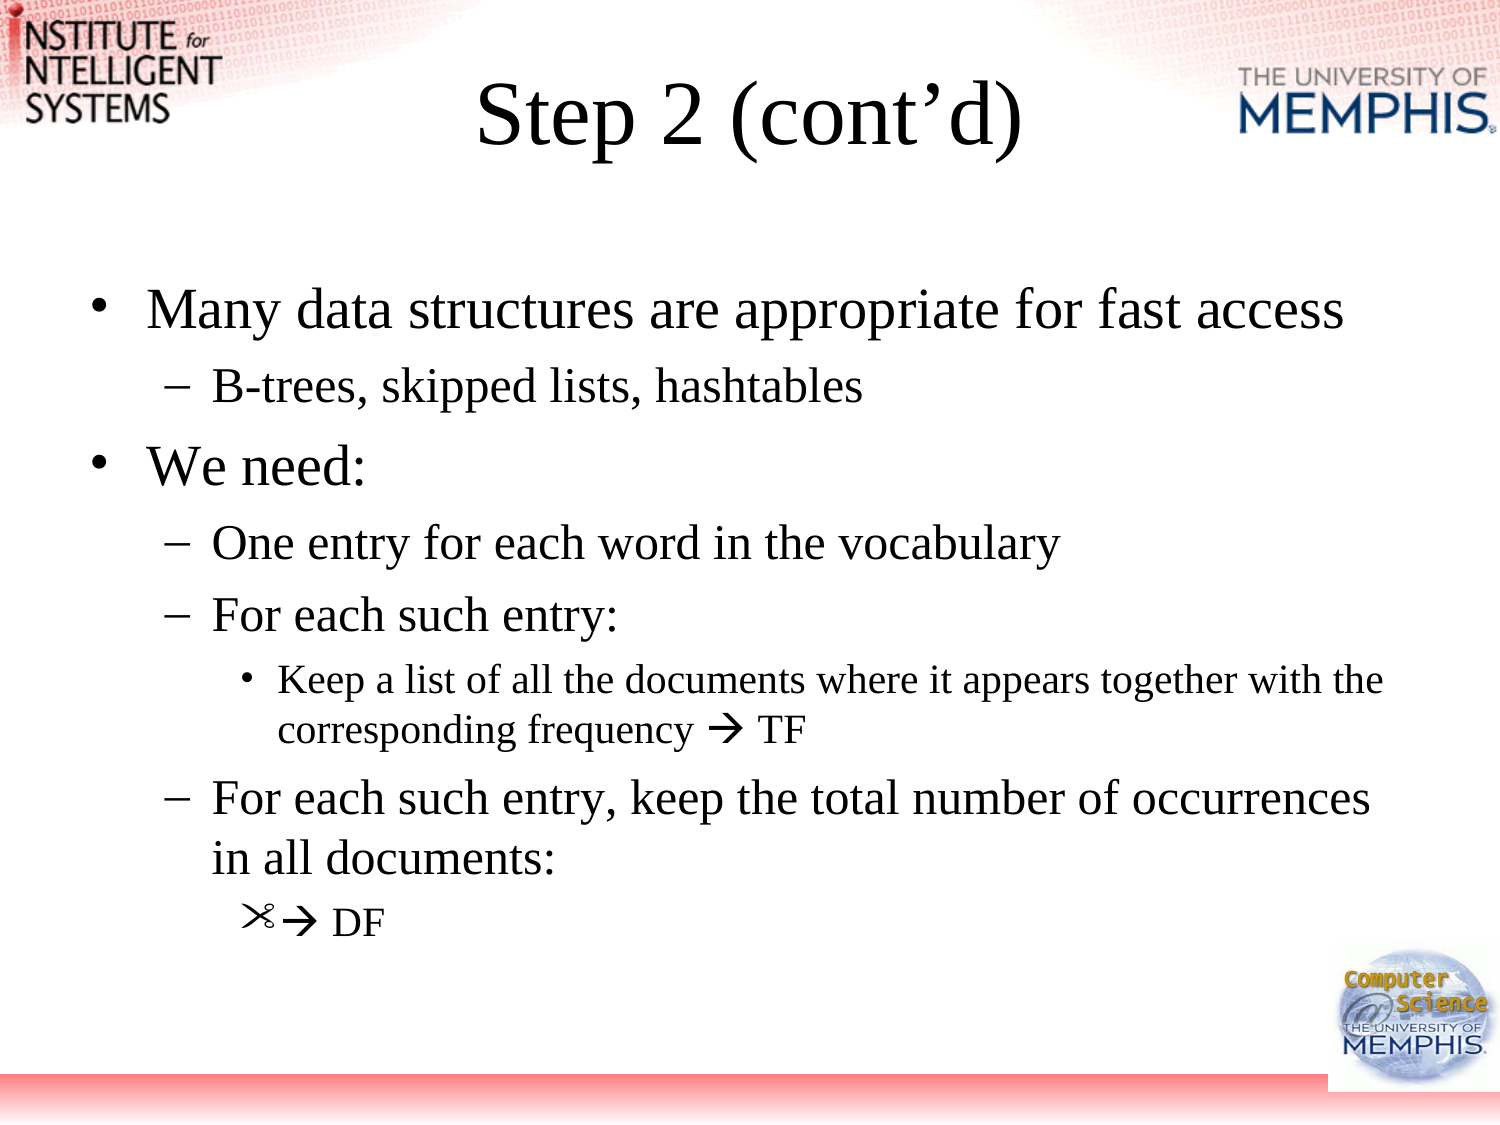

# Step 2 (cont’d)
Many data structures are appropriate for fast access
B-trees, skipped lists, hashtables
We need:
One entry for each word in the vocabulary
For each such entry:
Keep a list of all the documents where it appears together with the corresponding frequency  TF
For each such entry, keep the total number of occurrences in all documents:
 DF